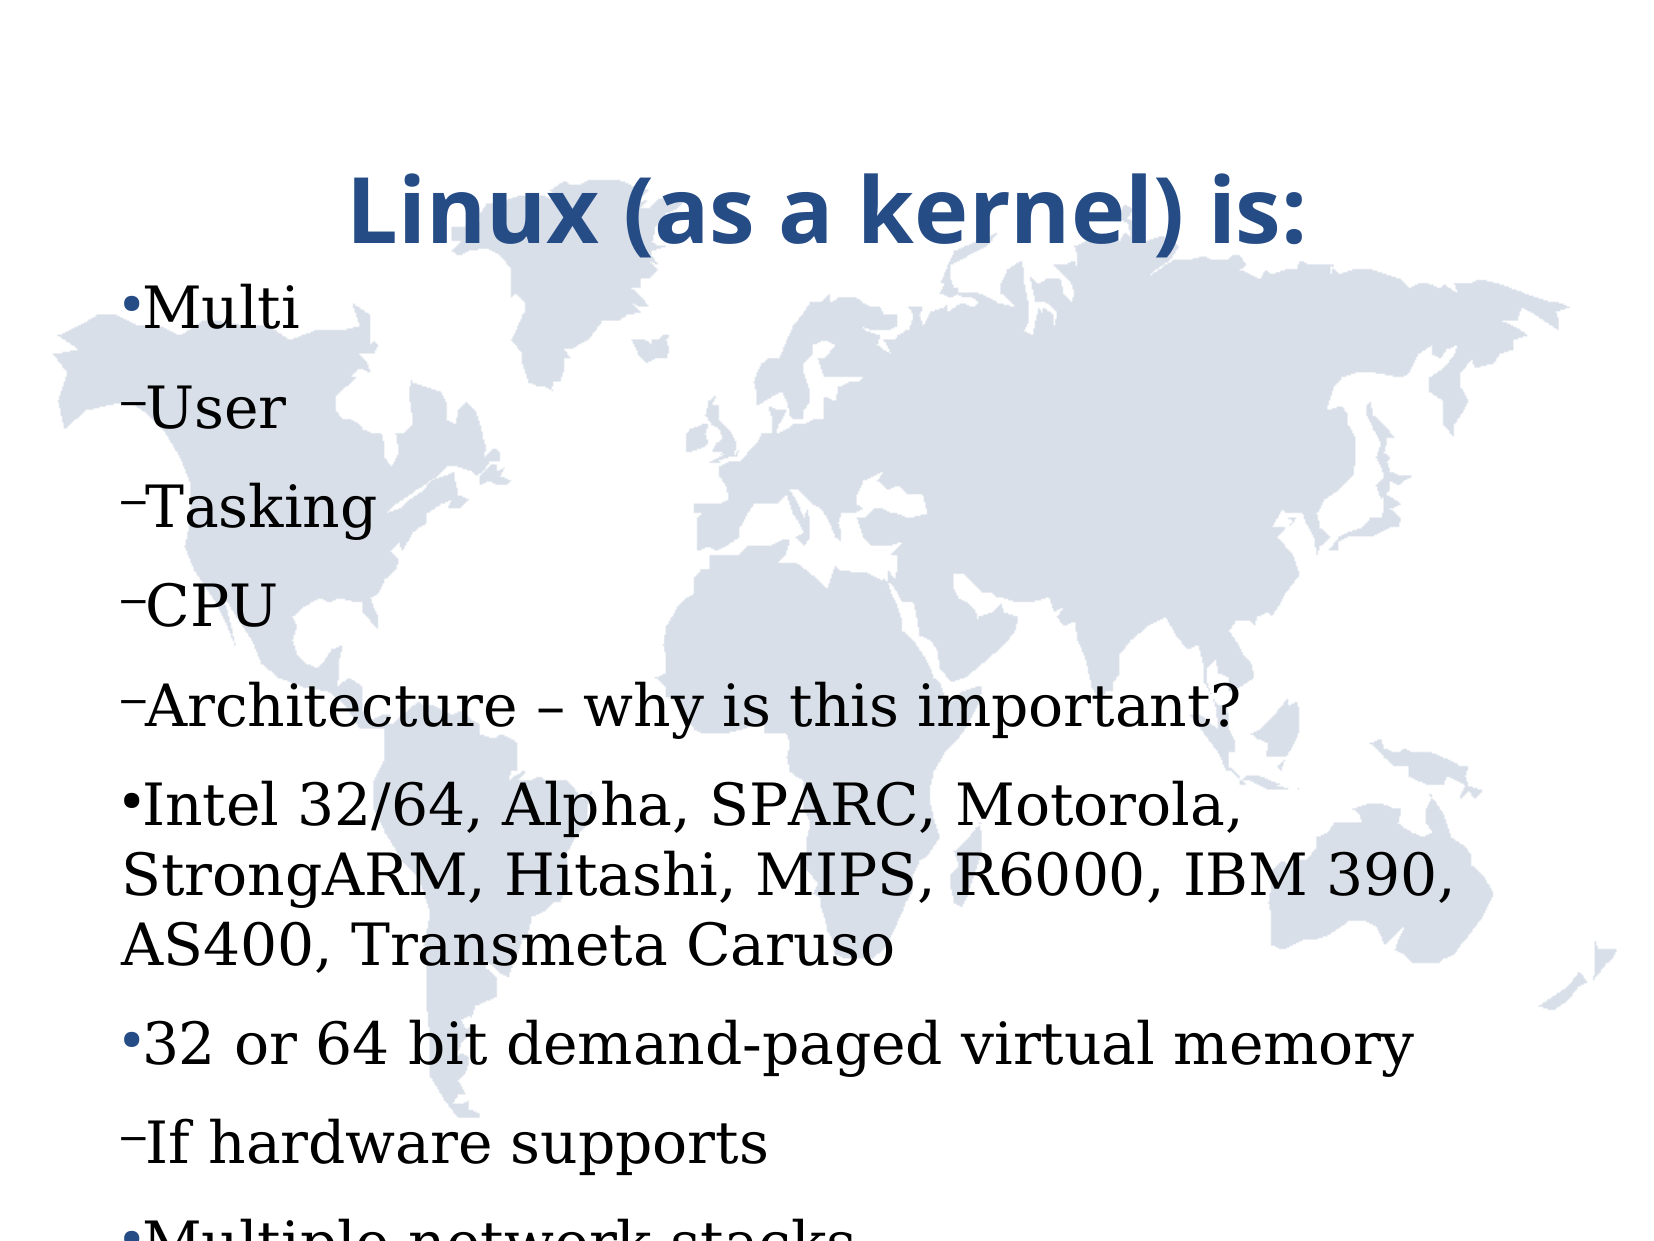

# Linux (as a kernel) is:
Multi
User
Tasking
CPU
Architecture – why is this important?
Intel 32/64, Alpha, SPARC, Motorola, StrongARM, Hitashi, MIPS, R6000, IBM 390, AS400, Transmeta Caruso
32 or 64 bit demand-paged virtual memory
If hardware supports
Multiple network stacks